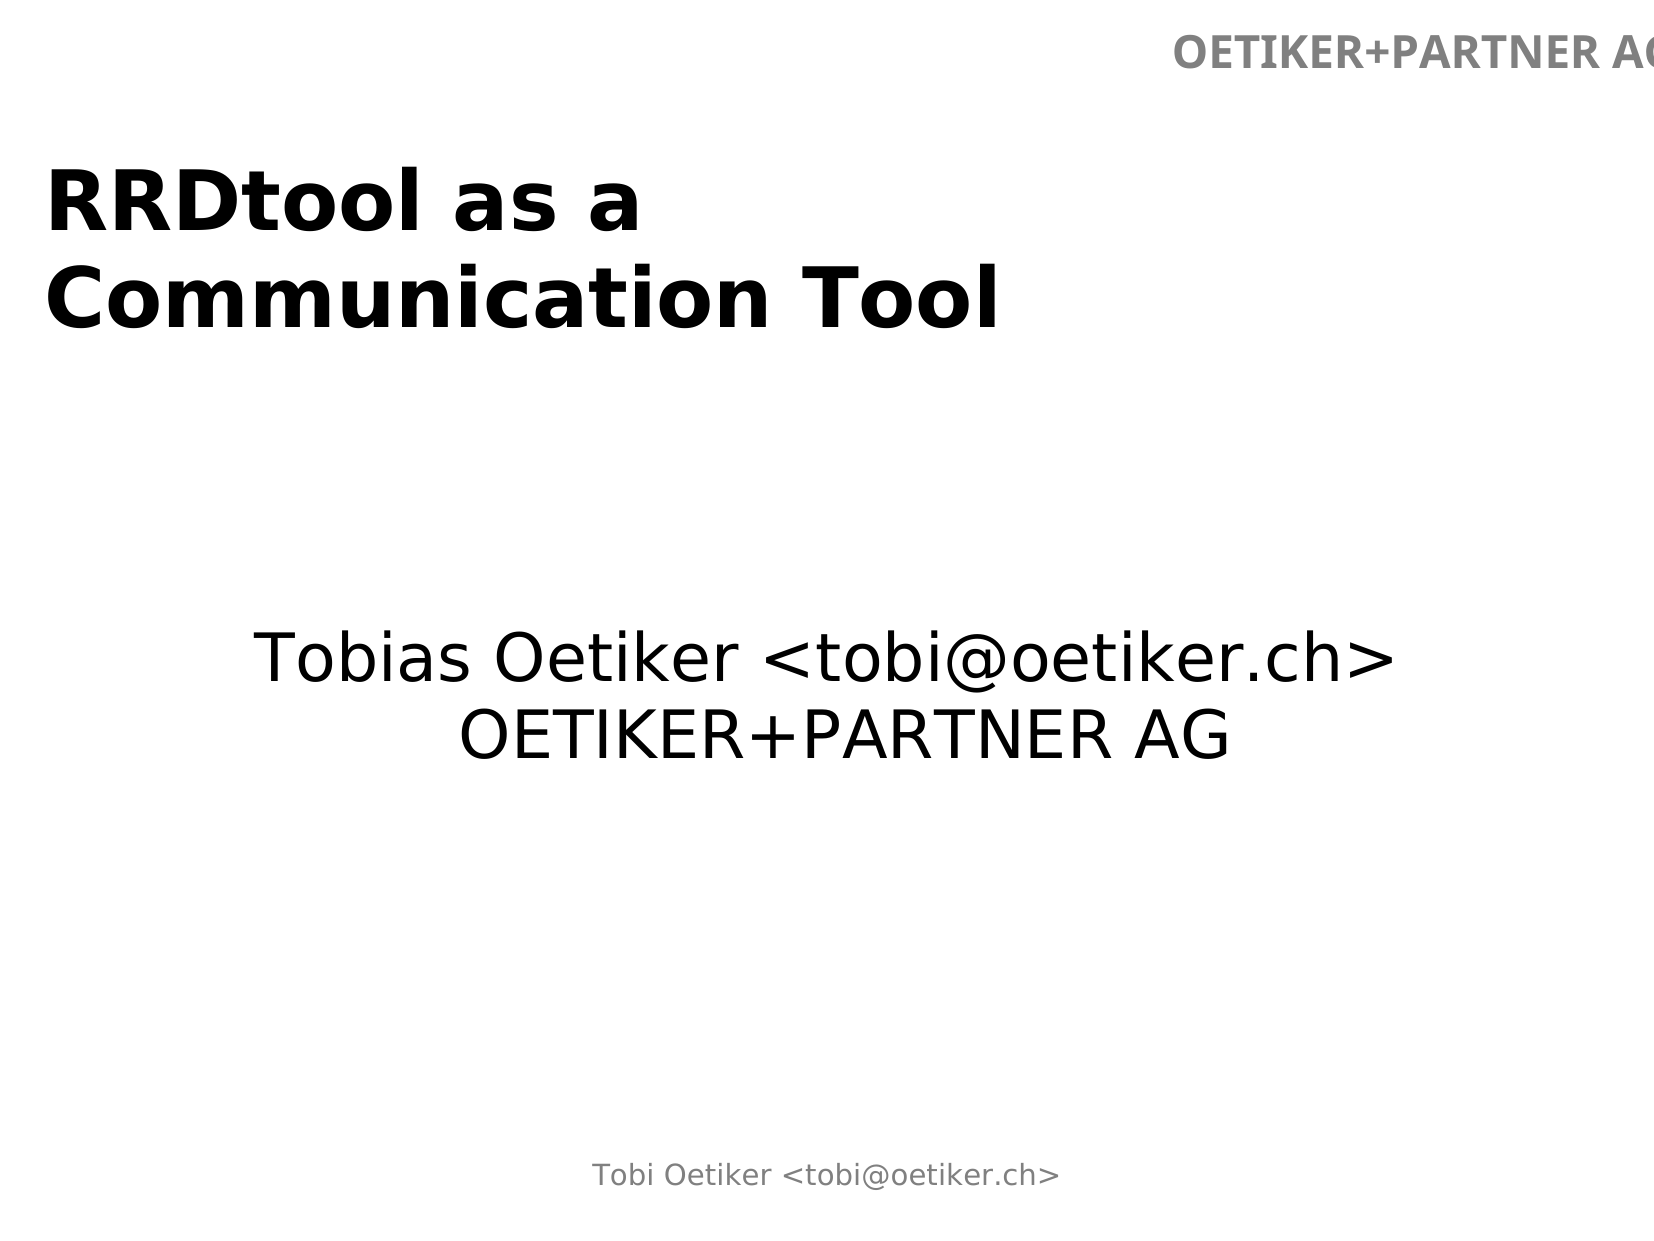

# RRDtool as a Communication Tool
Tobias Oetiker <tobi@oetiker.ch>
OETIKER+PARTNER AG